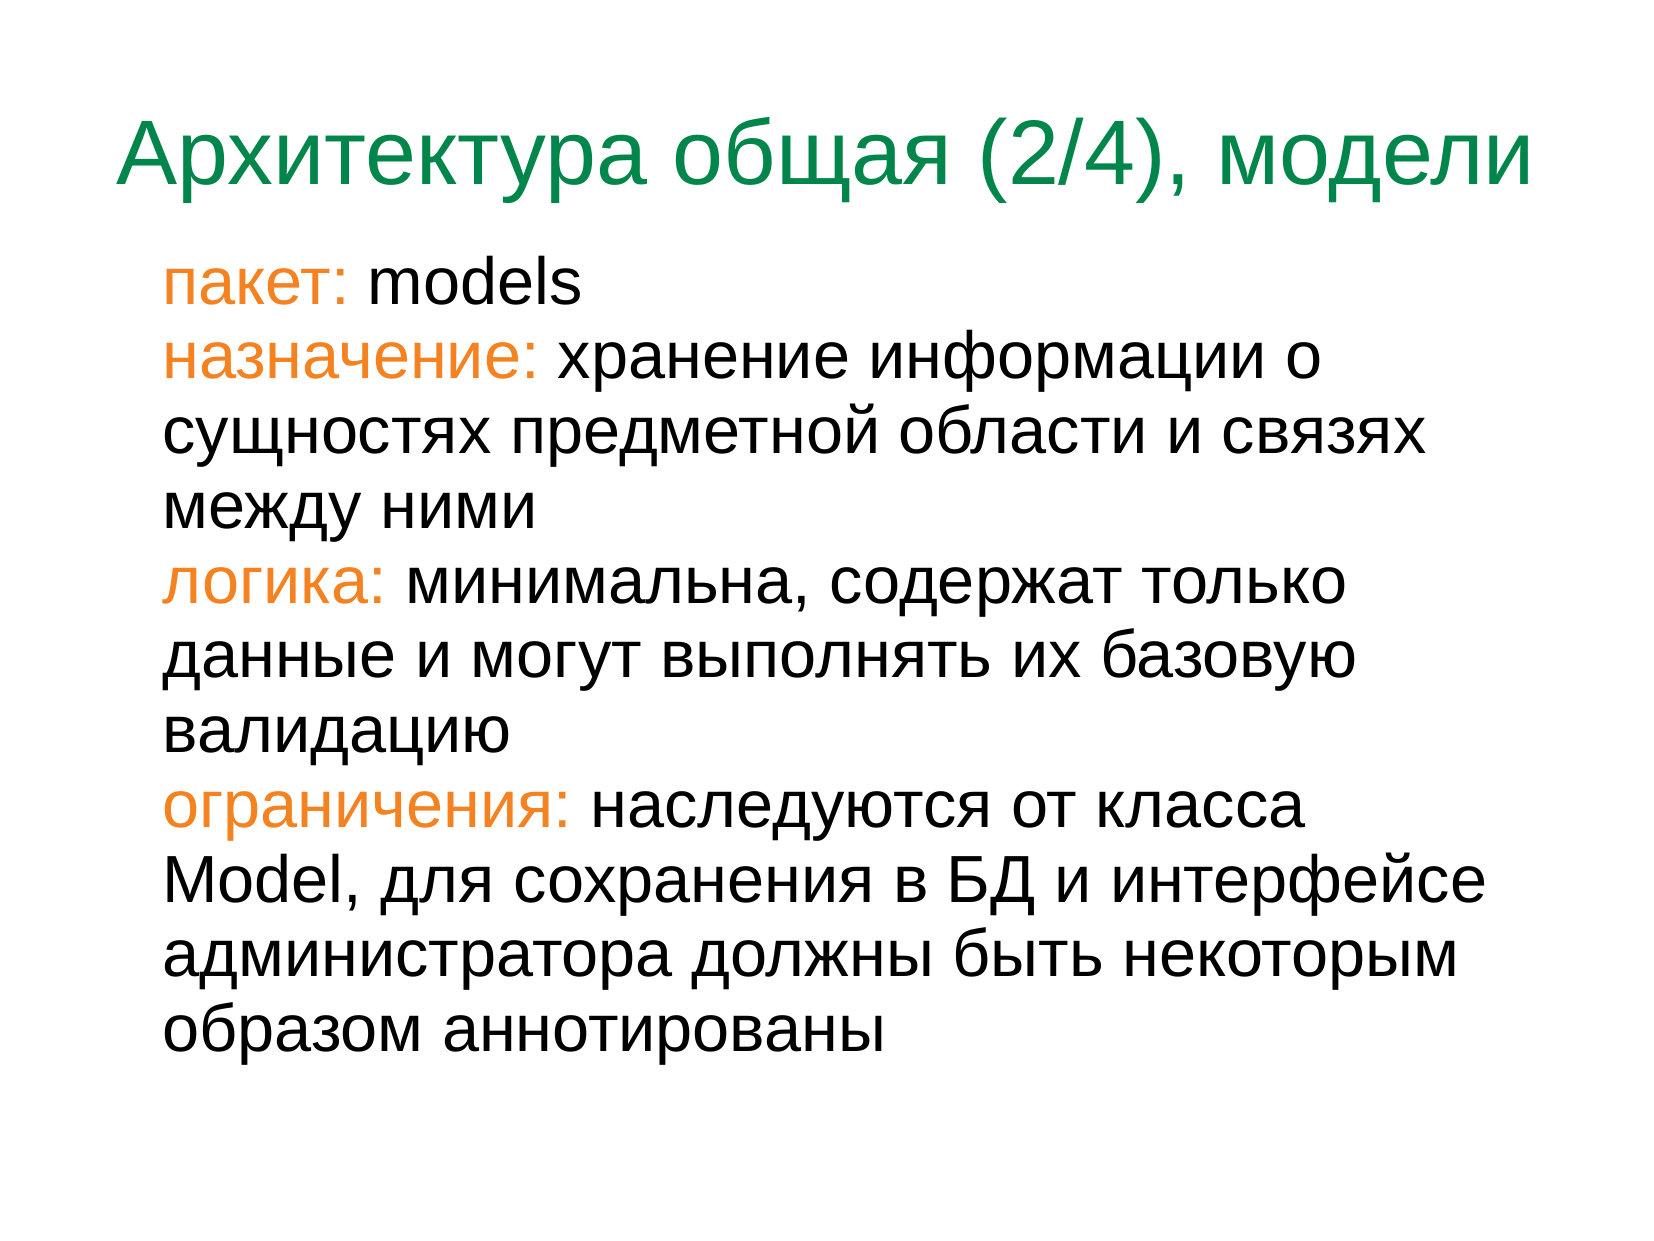

# Архитектура общая (2/4), модели
пакет: models
назначение: хранение информации о сущностях предметной области и связях между ними
логика: минимальна, содержат только данные и могут выполнять их базовую валидацию
ограничения: наследуются от класса Model, для сохранения в БД и интерфейсе администратора должны быть некоторым образом аннотированы